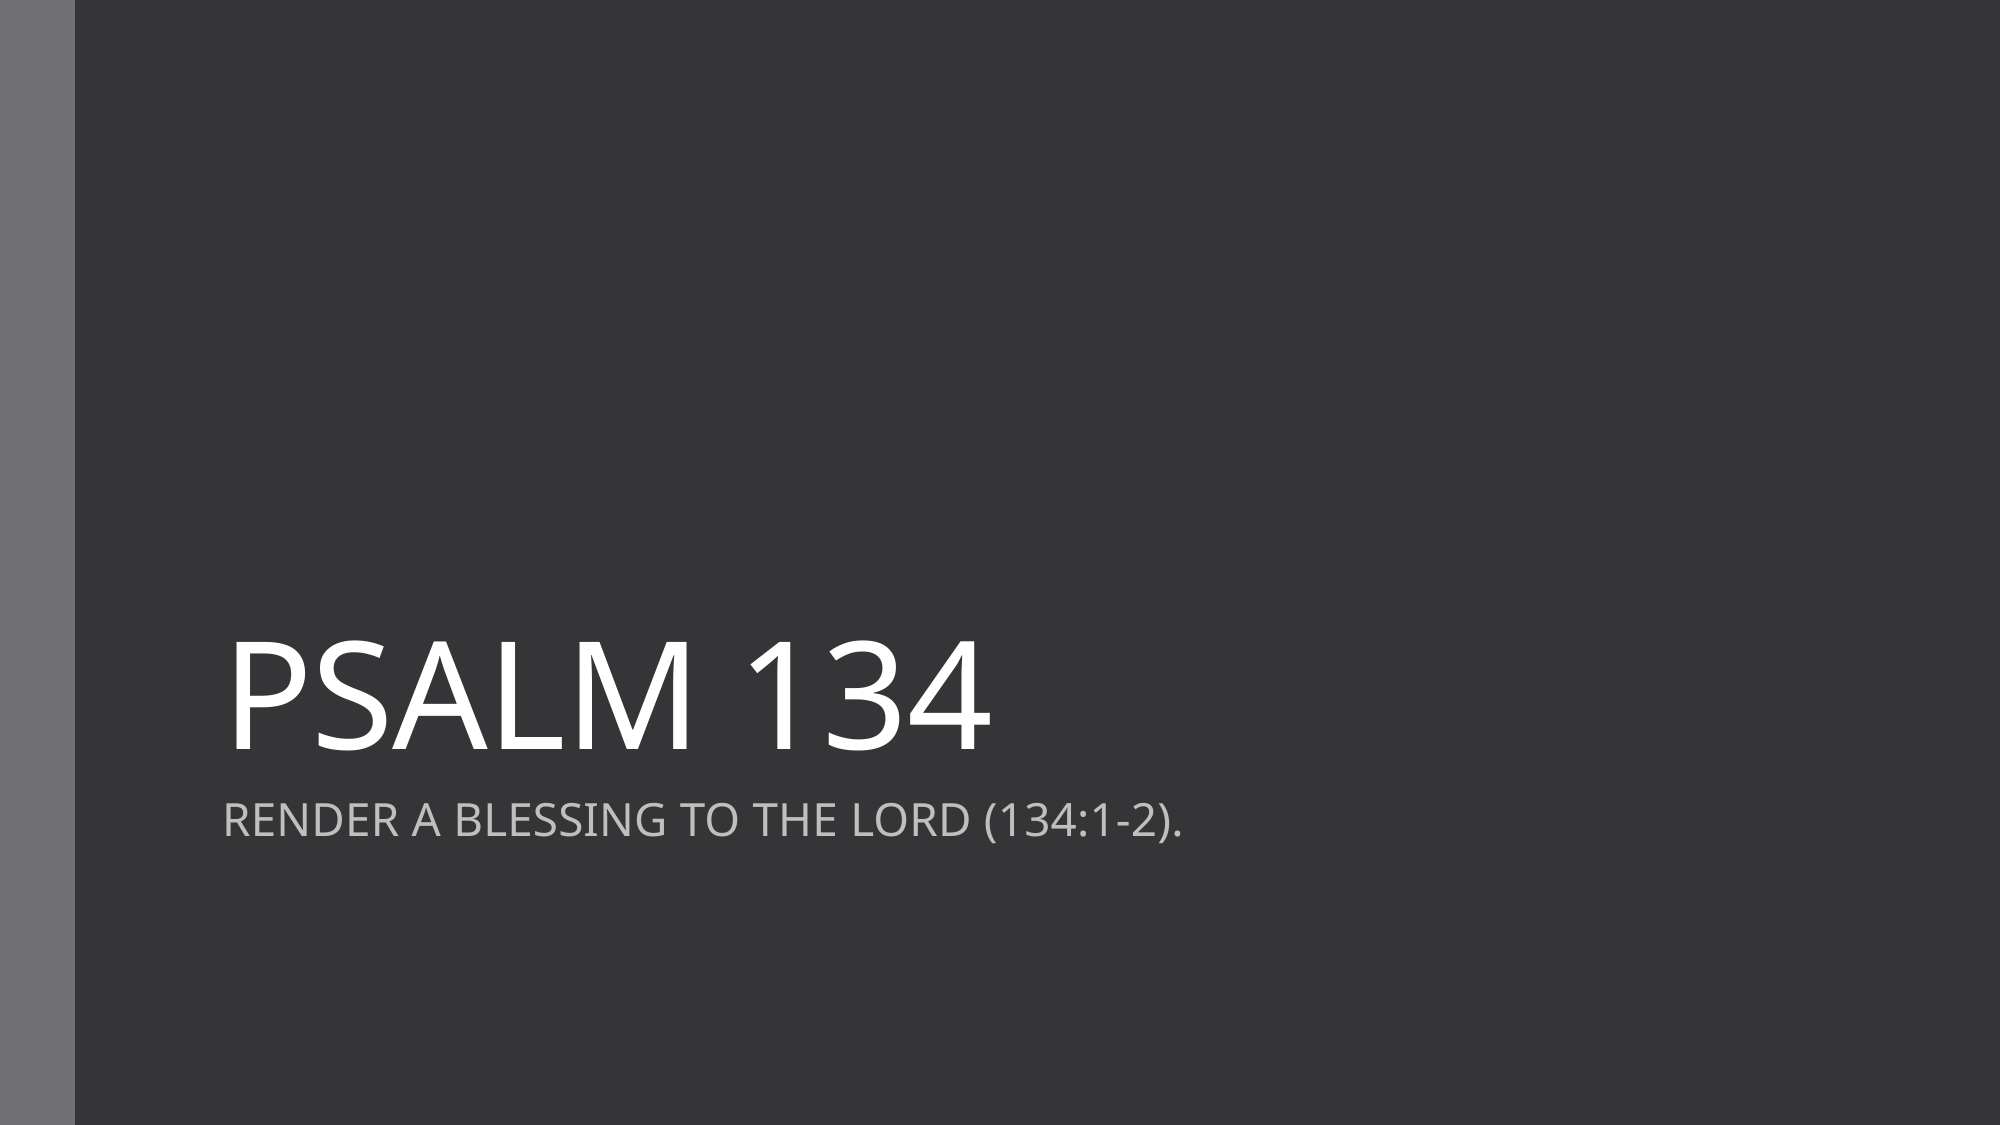

# PSALM 134
RENDER A BLESSING TO THE LORD (134:1-2).